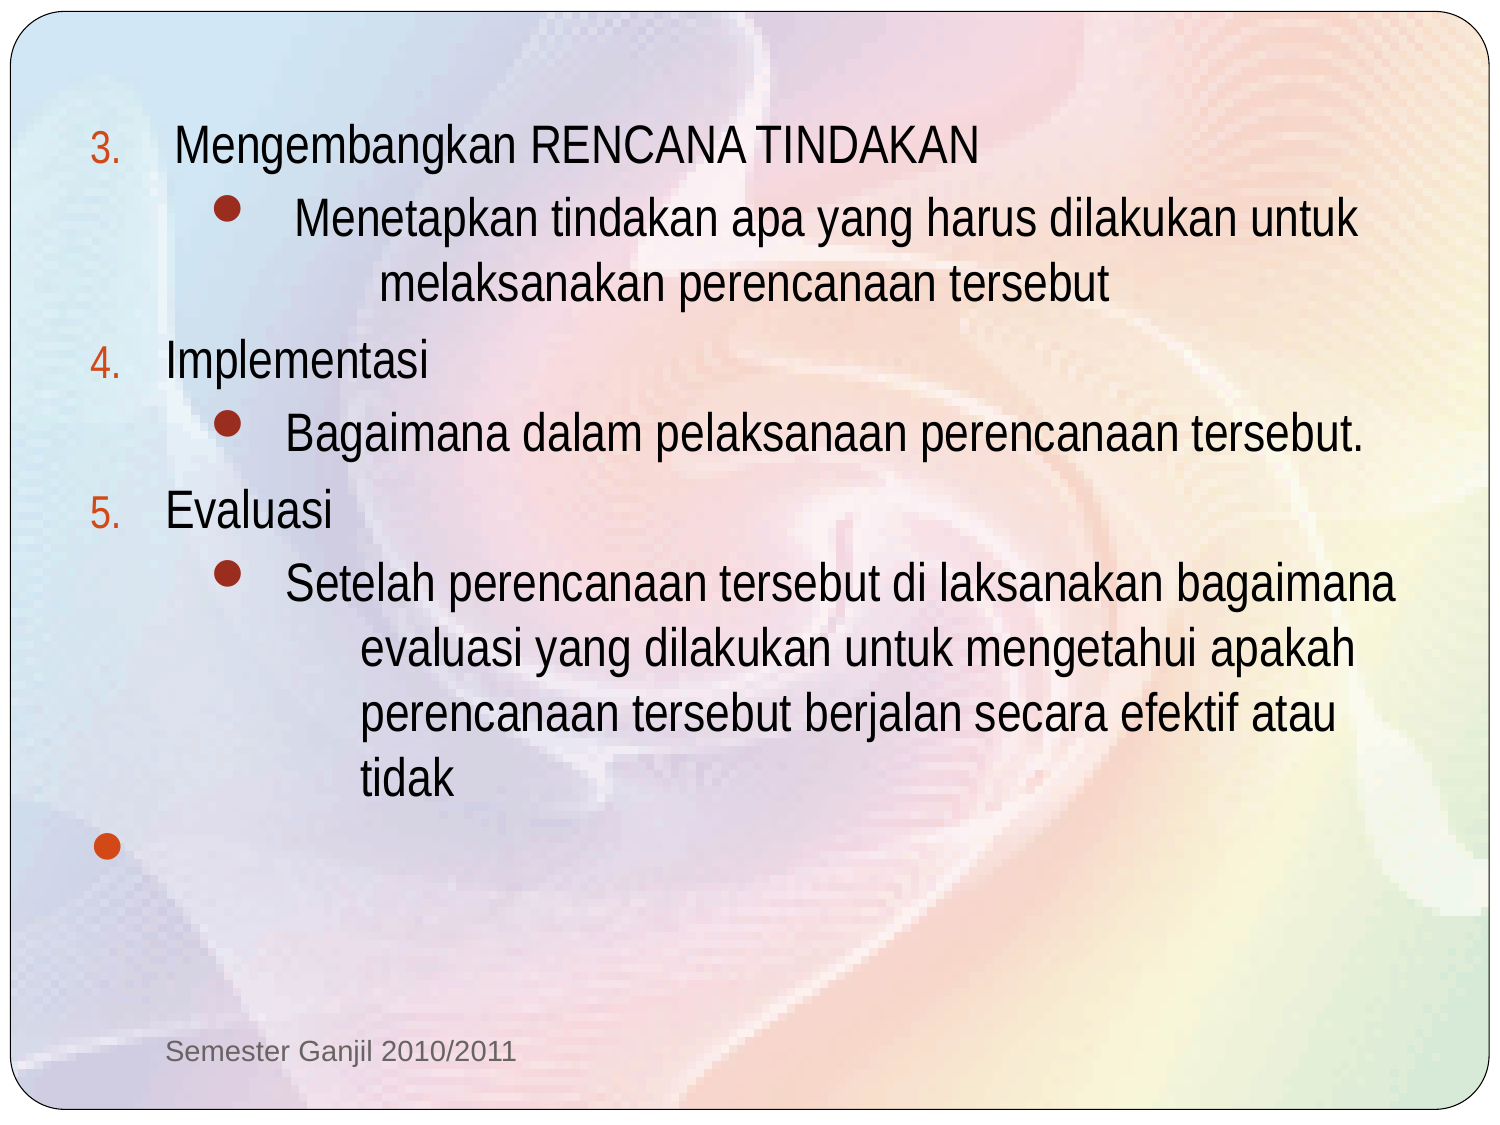

# Mengembangkan RENCANA TINDAKAN
Menetapkan tindakan apa yang harus dilakukan untuk melaksanakan perencanaan tersebut
Implementasi
Bagaimana dalam pelaksanaan perencanaan tersebut.
Evaluasi
Setelah perencanaan tersebut di laksanakan bagaimana evaluasi yang dilakukan untuk mengetahui apakah perencanaan tersebut berjalan secara efektif atau tidak
Semester Ganjil 2010/2011